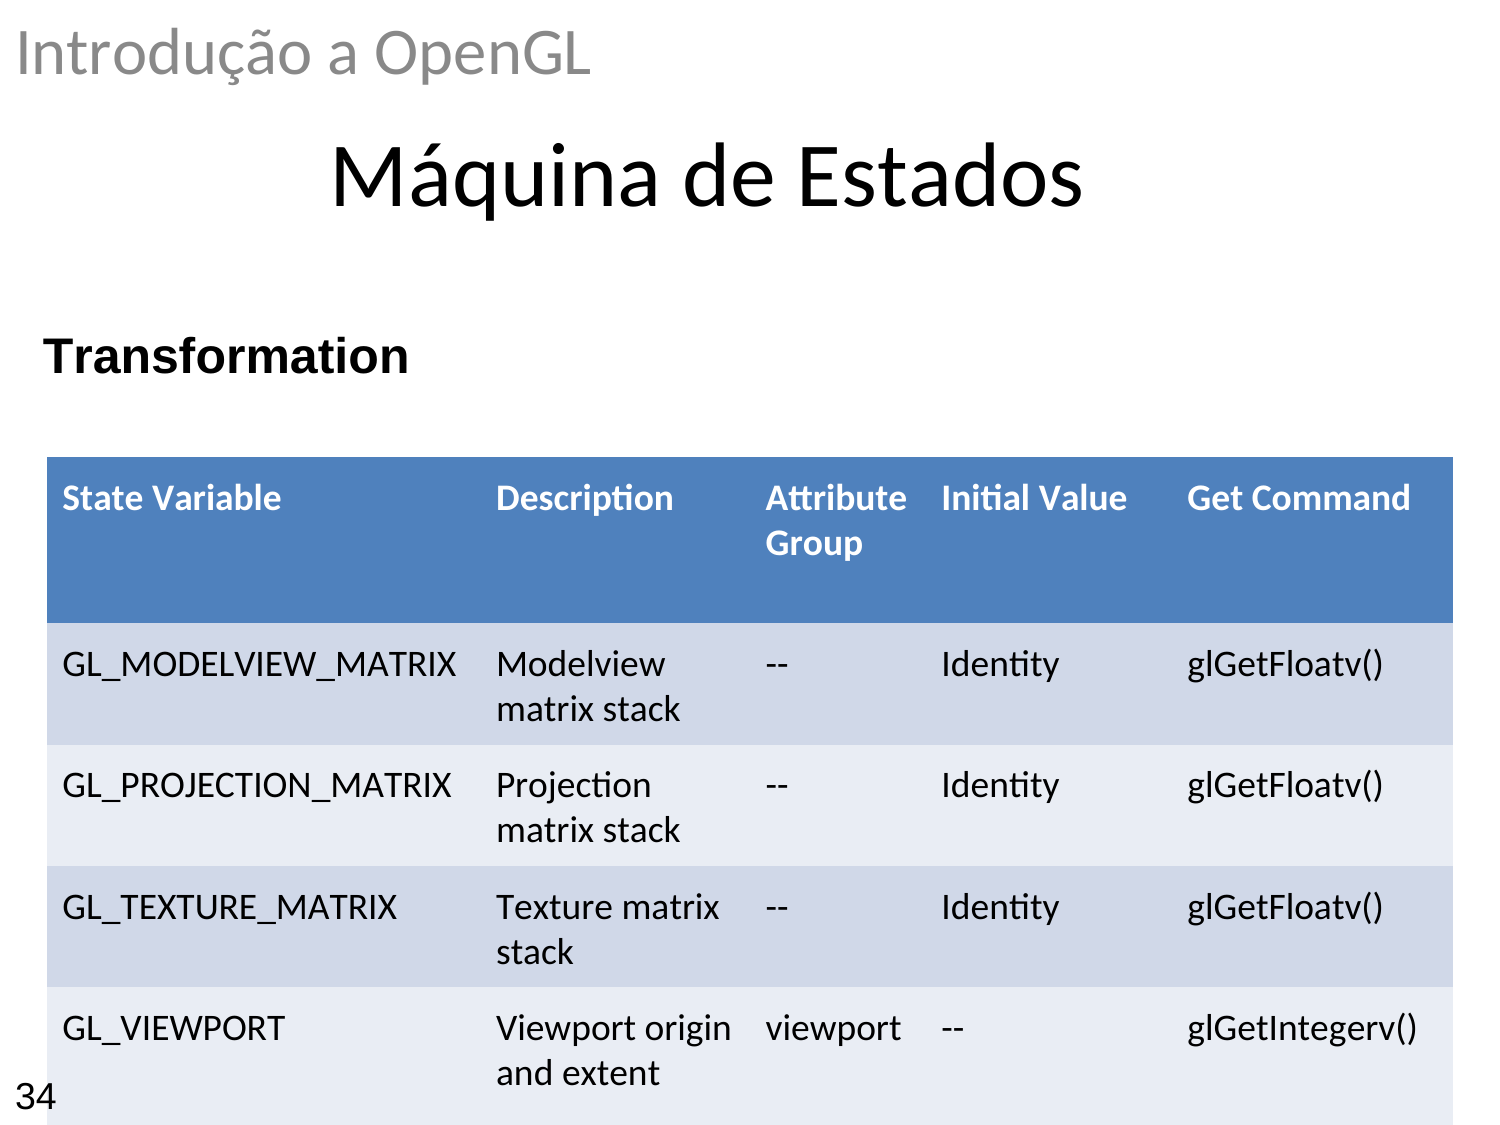

Introdução a OpenGL
# Máquina de Estados
Transformation
| State Variable | Description | Attribute Group | Initial Value | Get Command |
| --- | --- | --- | --- | --- |
| GL\_MODELVIEW\_MATRIX | Modelview matrix stack | -- | Identity | glGetFloatv() |
| GL\_PROJECTION\_MATRIX | Projection matrix stack | -- | Identity | glGetFloatv() |
| GL\_TEXTURE\_MATRIX | Texture matrix stack | -- | Identity | glGetFloatv() |
| GL\_VIEWPORT | Viewport origin and extent | viewport | -- | glGetIntegerv() |
34